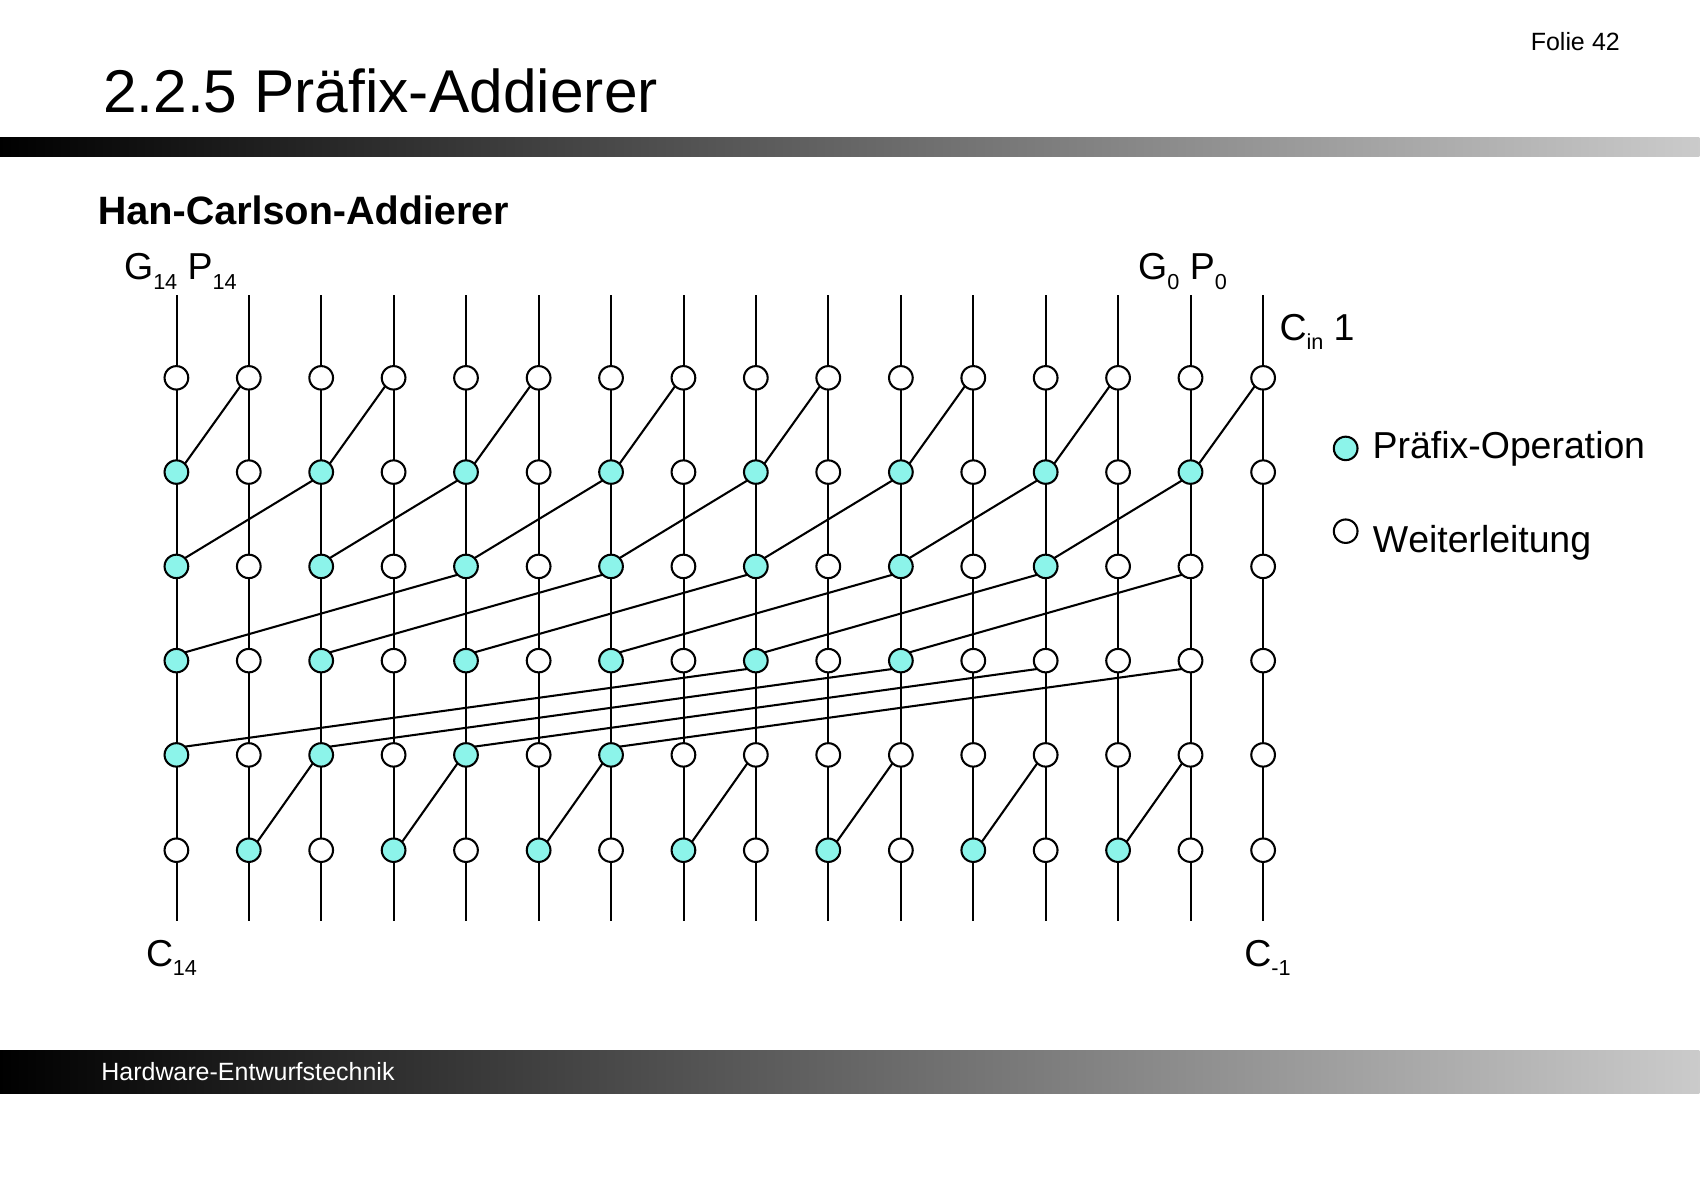

# 2.2.5 Präfix-Addierer
Han-Carlson-Addierer
G14 P14
G0 P0
Cin 1
Präfix-Operation
Weiterleitung
C14
C-1